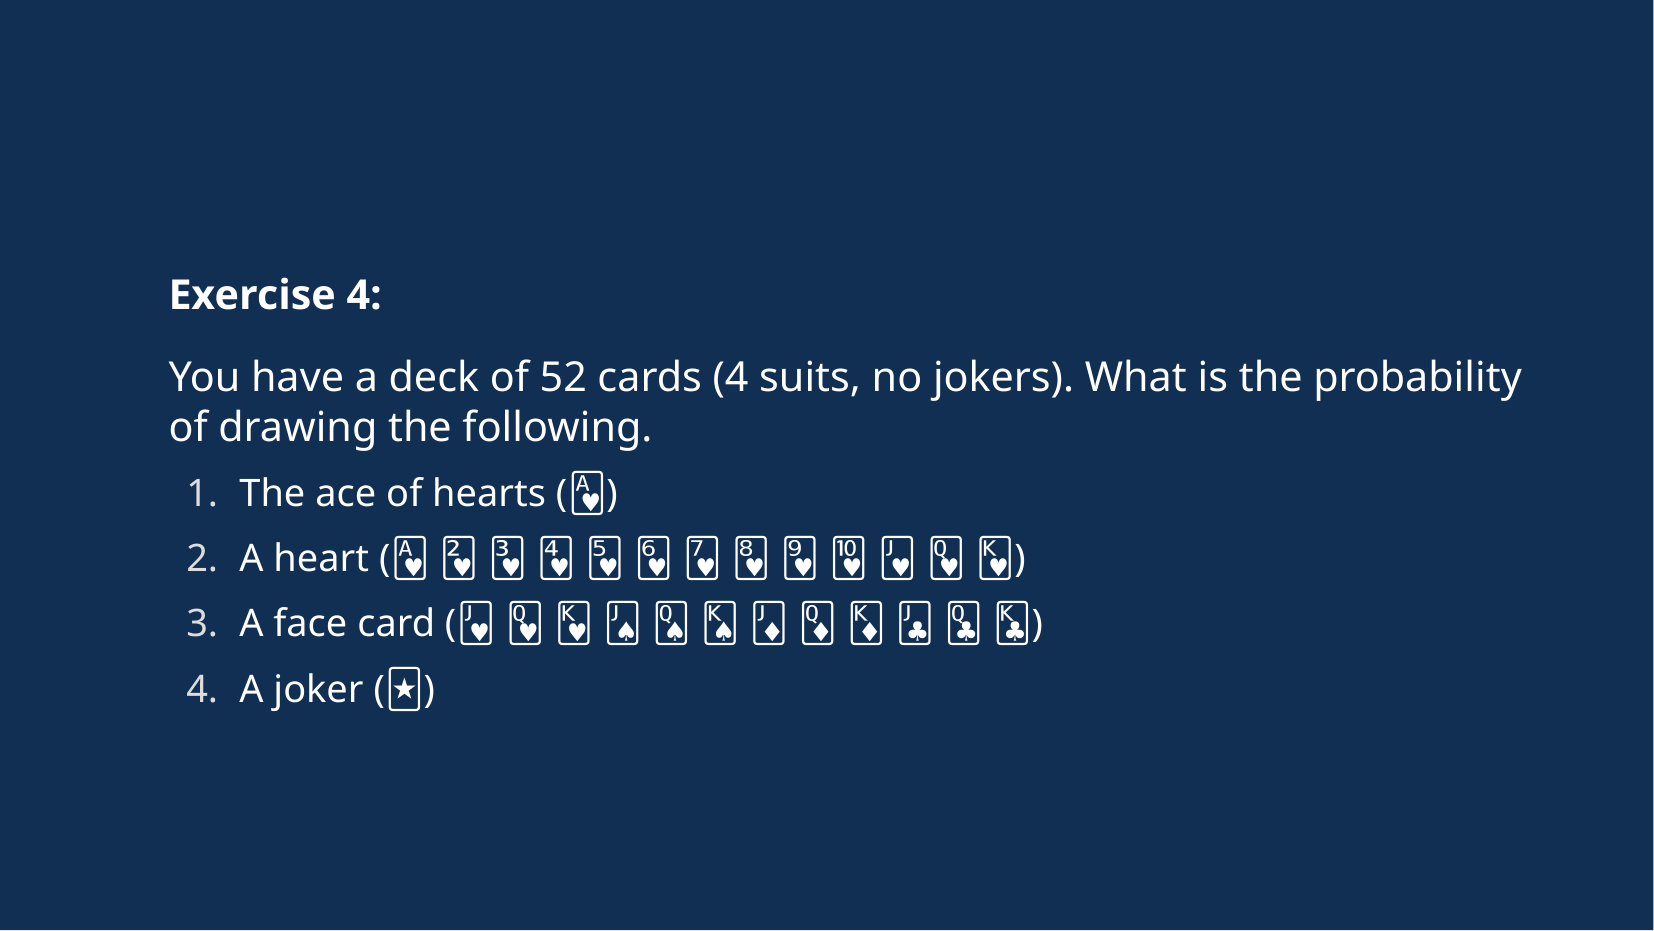

#
Exercise 4:
You have a deck of 52 cards (4 suits, no jokers). What is the probability of drawing the following.
The ace of hearts (🂱)
A heart (🂱 🂲 🂳 🂴 🂵 🂶 🂷 🂸 🂹 🂺 🂻 🂽 🂾)
A face card (🂻 🂽 🂾 🂫 🂭 🂮 🃋 🃍 🃎 🃛 🃝 🃞)
A joker (🃏)